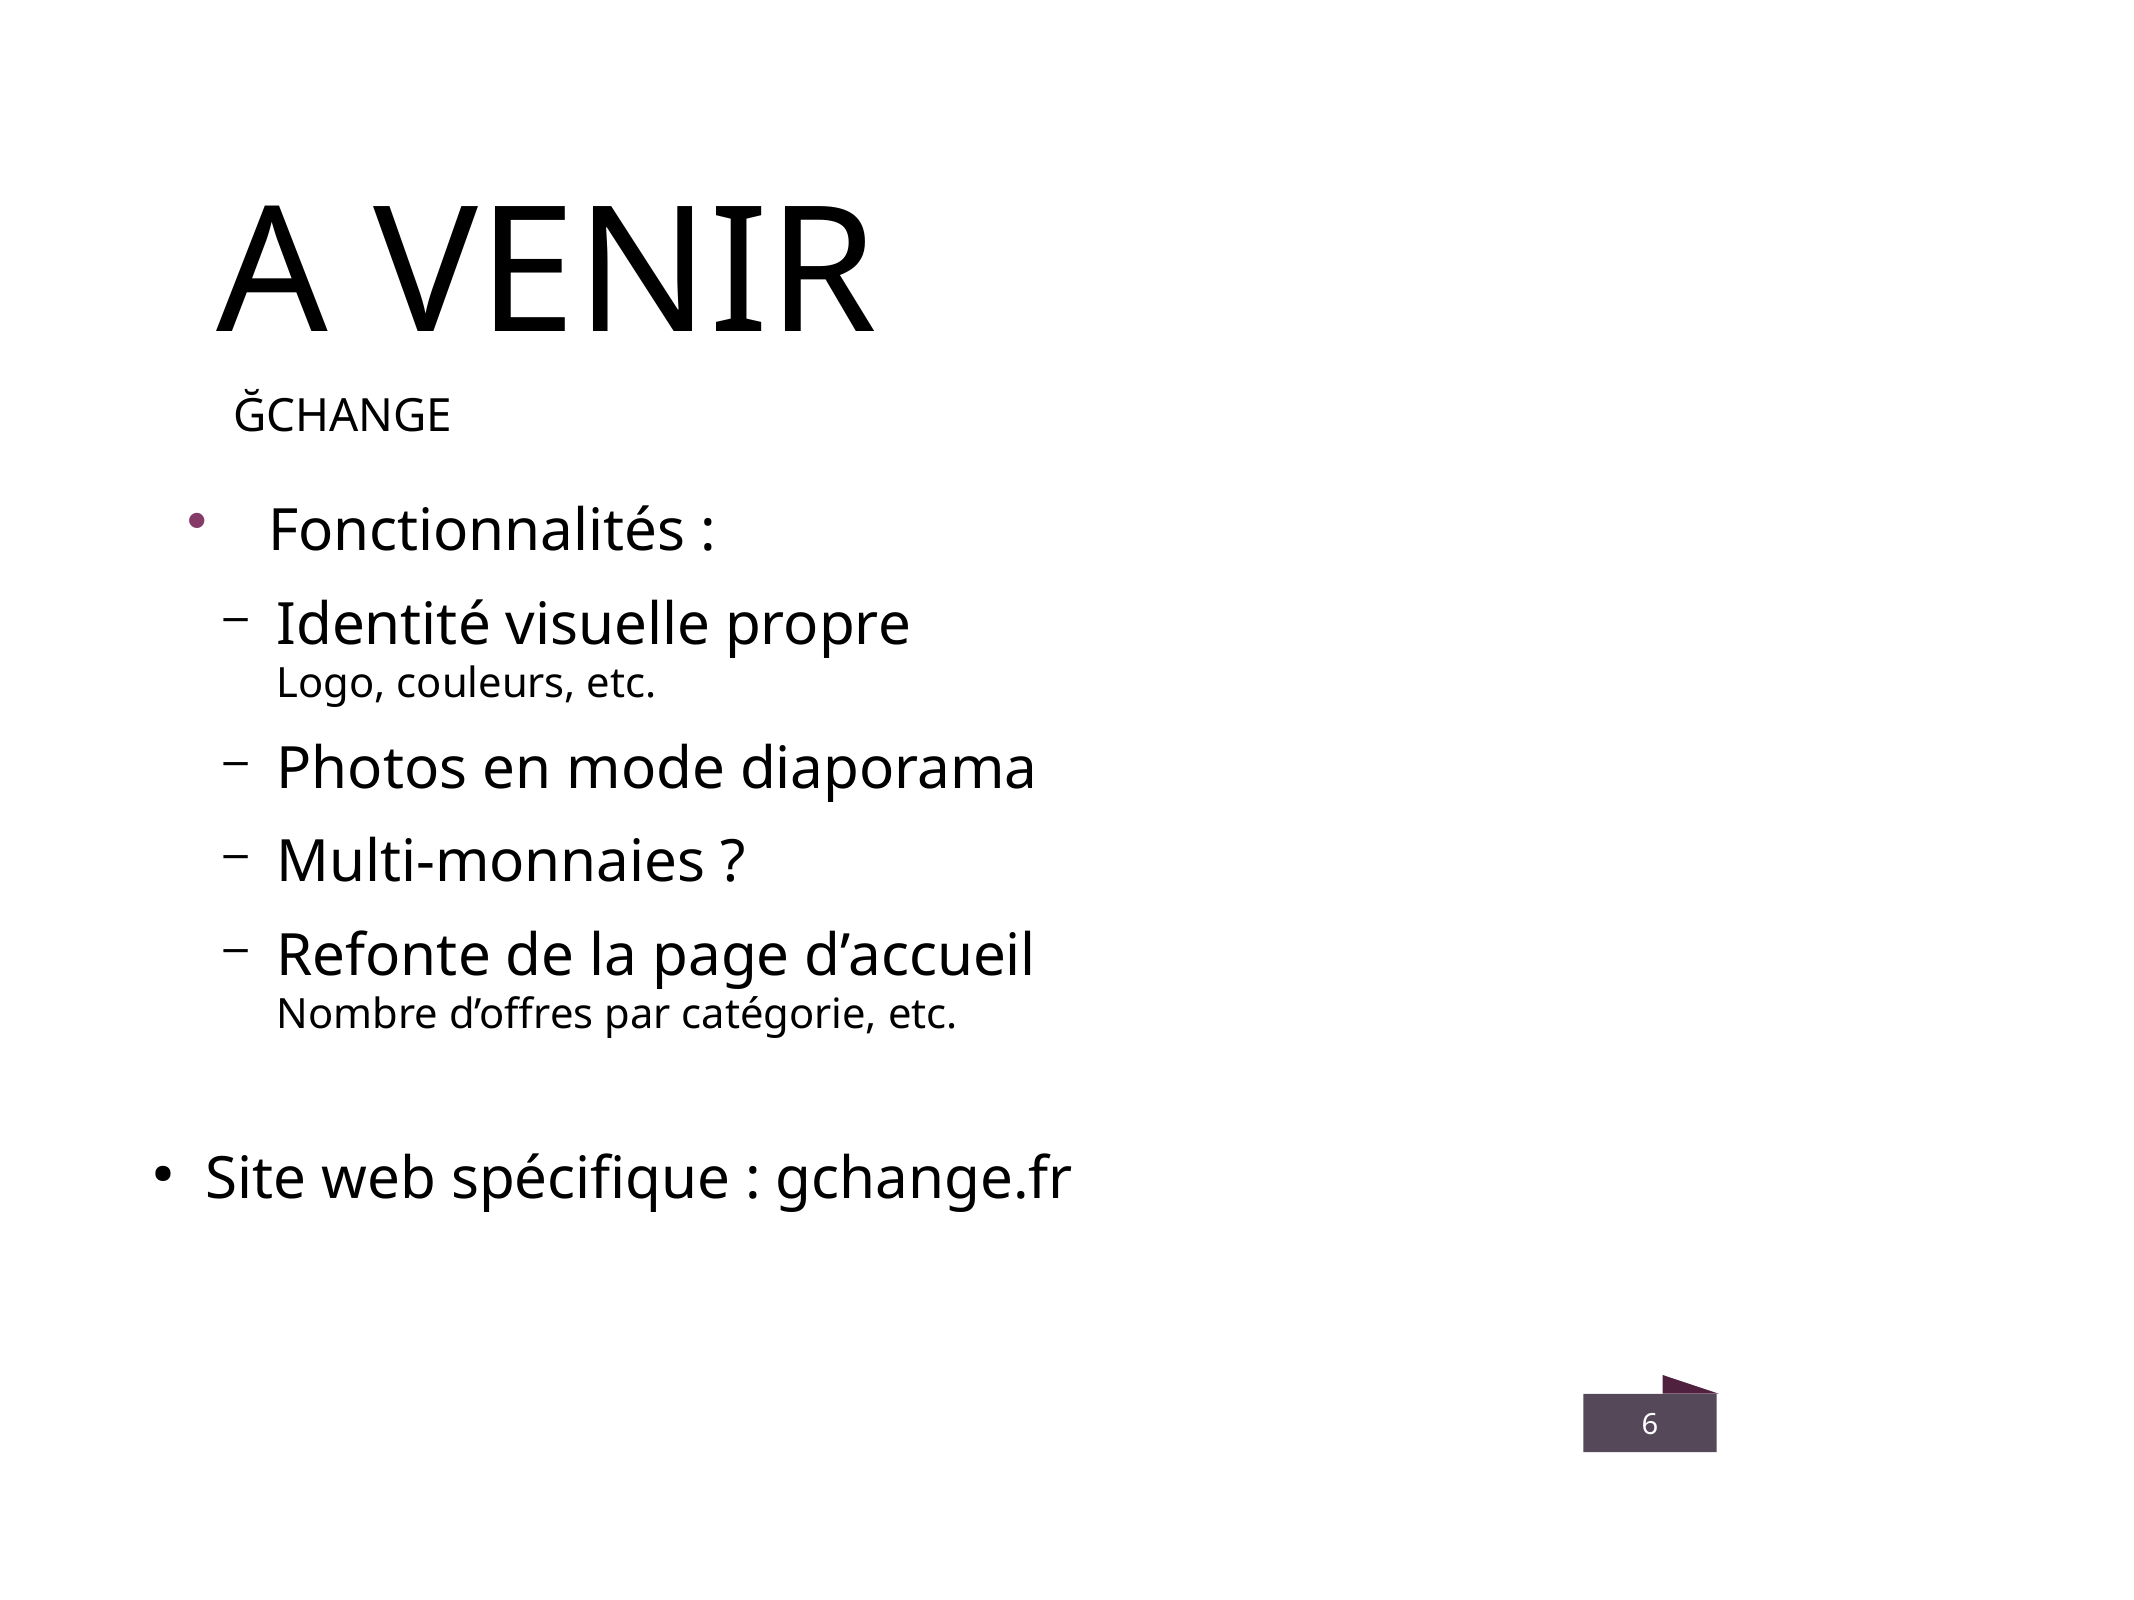

A VENIR
Ğchange
Fonctionnalités :
Identité visuelle propre
Logo, couleurs, etc.
Photos en mode diaporama
Multi-monnaies ?
Refonte de la page d’accueil
Nombre d’offres par catégorie, etc.
Site web spécifique : gchange.fr
# 6